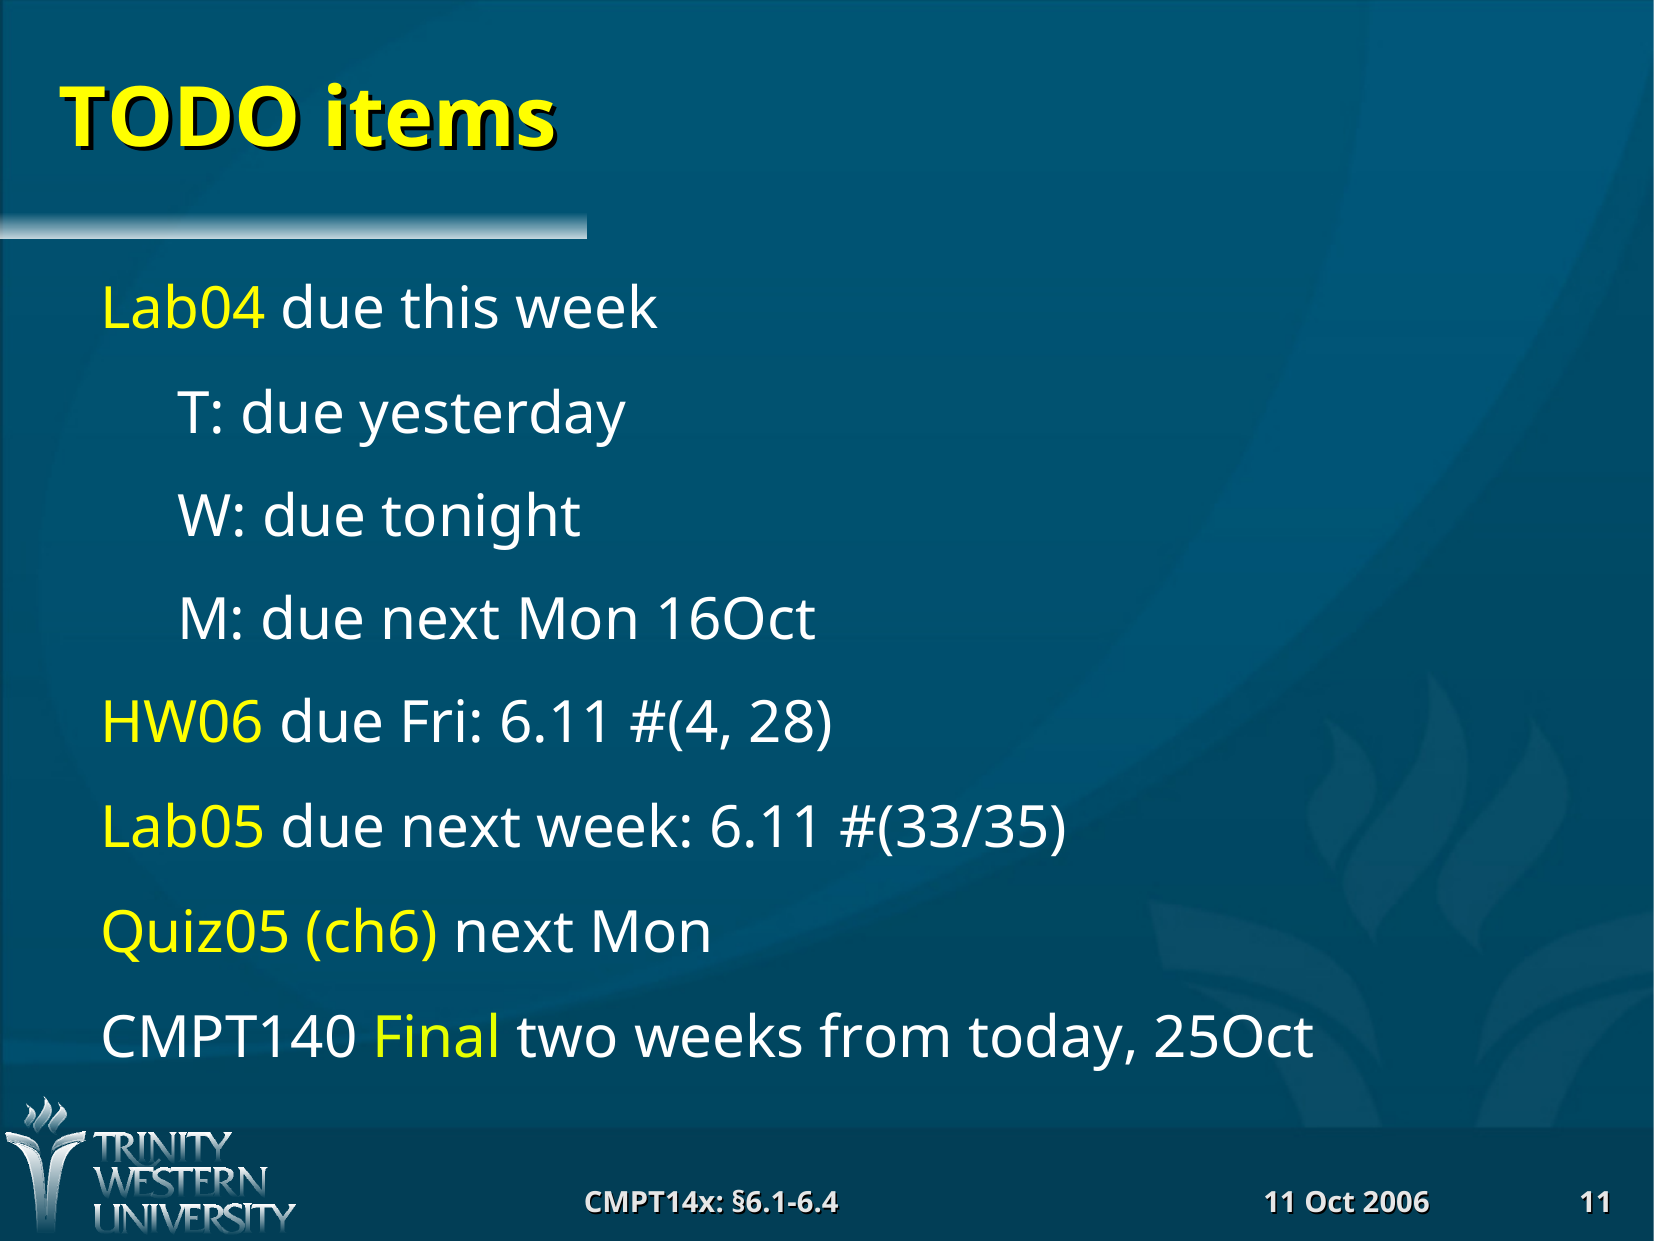

# TODO items
Lab04 due this week
T: due yesterday
W: due tonight
M: due next Mon 16Oct
HW06 due Fri: 6.11 #(4, 28)
Lab05 due next week: 6.11 #(33/35)
Quiz05 (ch6) next Mon
CMPT140 Final two weeks from today, 25Oct
CMPT14x: §6.1-6.4
11 Oct 2006
11